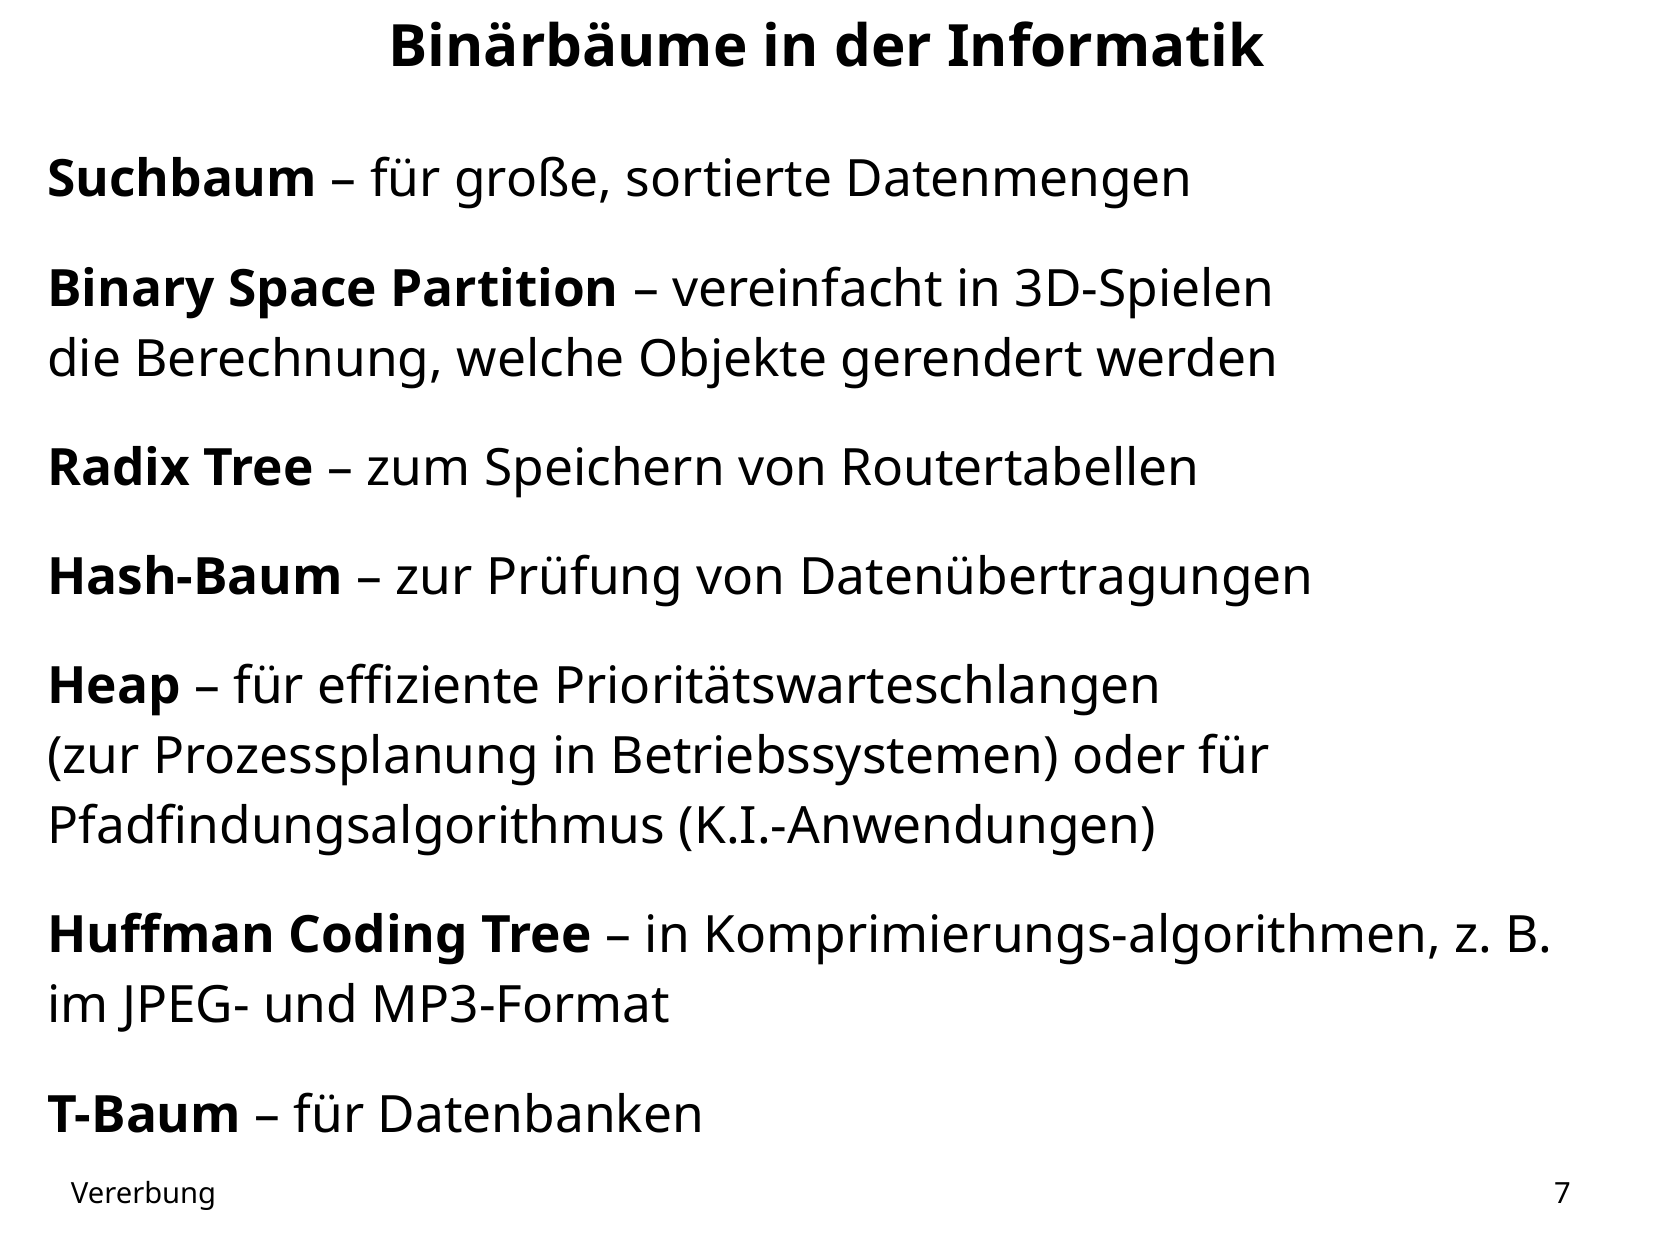

# Binärbäume in der Informatik
Suchbaum – für große, sortierte Datenmengen
Binary Space Partition – vereinfacht in 3D-Spielen
die Berechnung, welche Objekte gerendert werden
Radix Tree – zum Speichern von Routertabellen
Hash-Baum – zur Prüfung von Datenübertragungen
Heap – für effiziente Prioritätswarteschlangen
(zur Prozessplanung in Betriebssystemen) oder für Pfadfindungsalgorithmus (K.I.-Anwendungen)
Huffman Coding Tree – in Komprimierungs-algorithmen, z. B. im JPEG- und MP3-Format
T-Baum – für Datenbanken
Vererbung
7